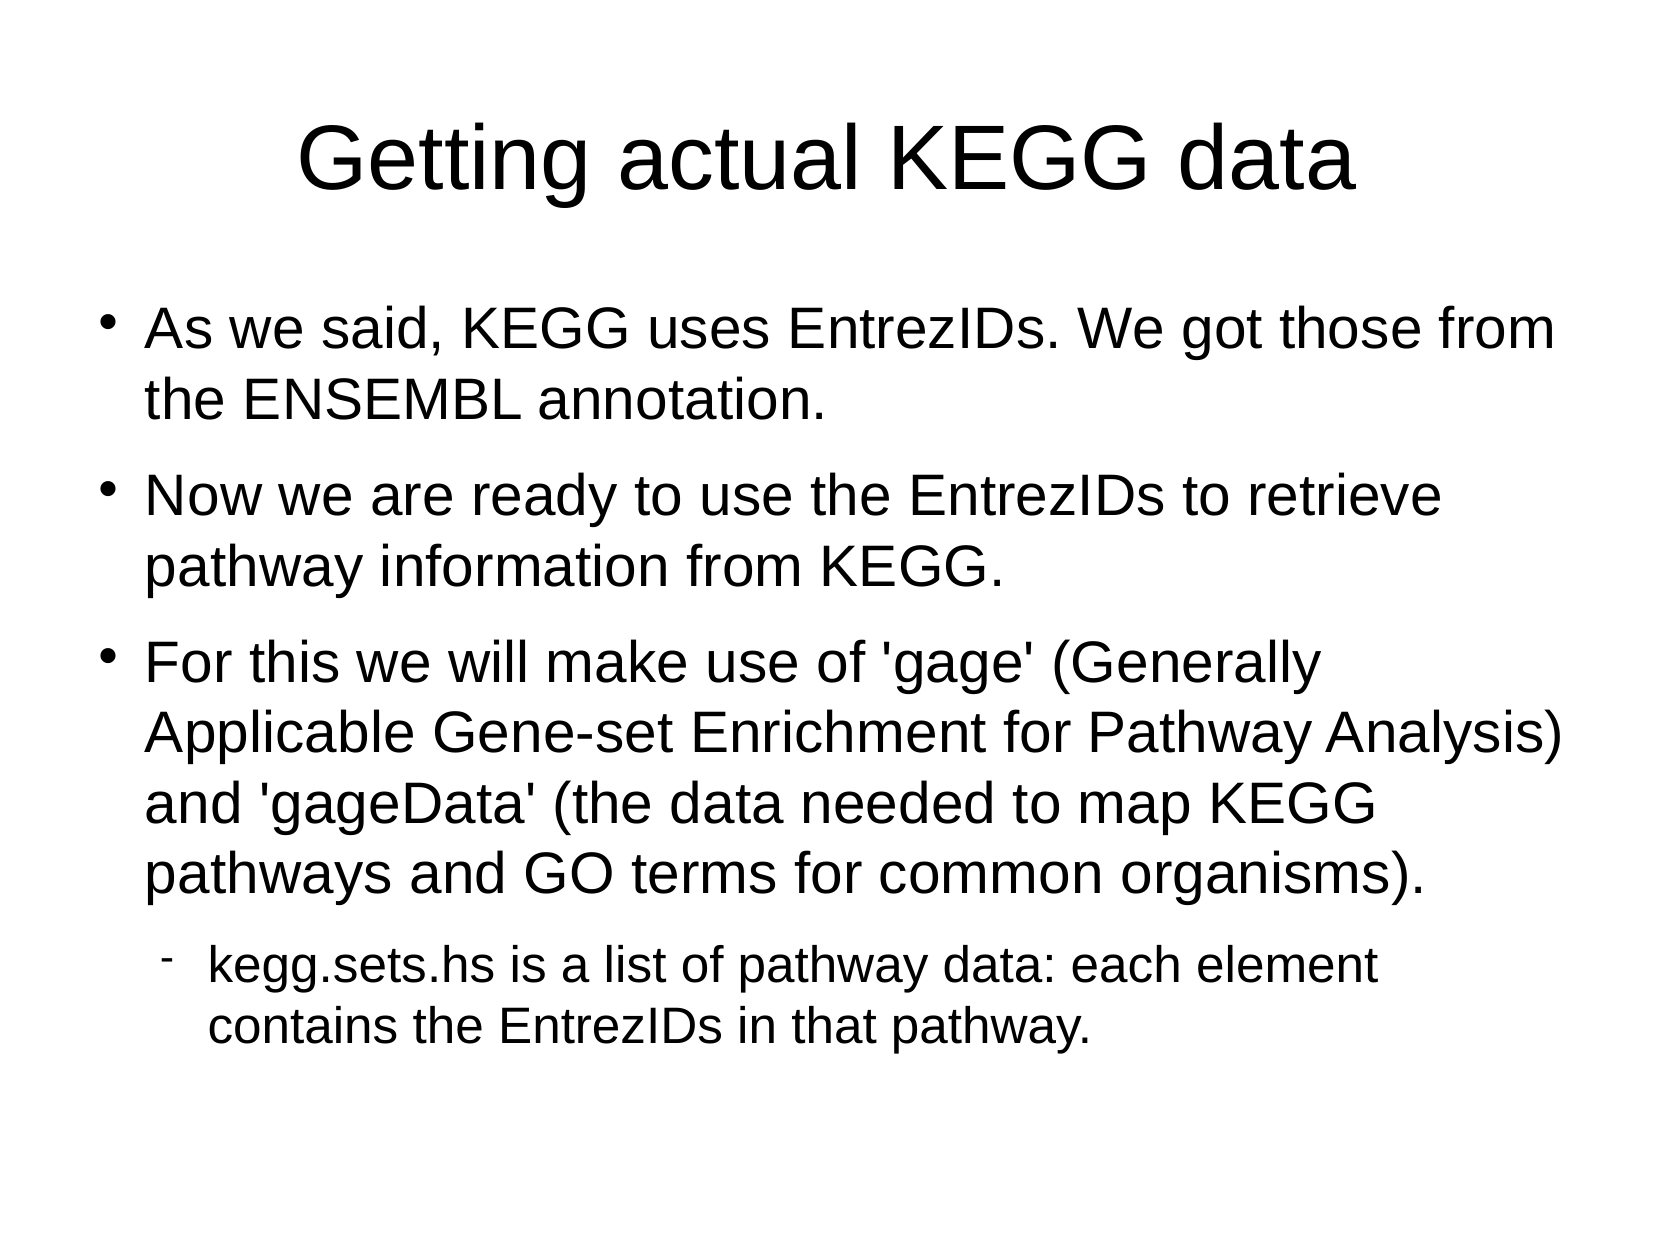

Getting actual KEGG data
As we said, KEGG uses EntrezIDs. We got those from the ENSEMBL annotation.
Now we are ready to use the EntrezIDs to retrieve pathway information from KEGG.
For this we will make use of 'gage' (Generally Applicable Gene-set Enrichment for Pathway Analysis) and 'gageData' (the data needed to map KEGG pathways and GO terms for common organisms).
kegg.sets.hs is a list of pathway data: each element contains the EntrezIDs in that pathway.